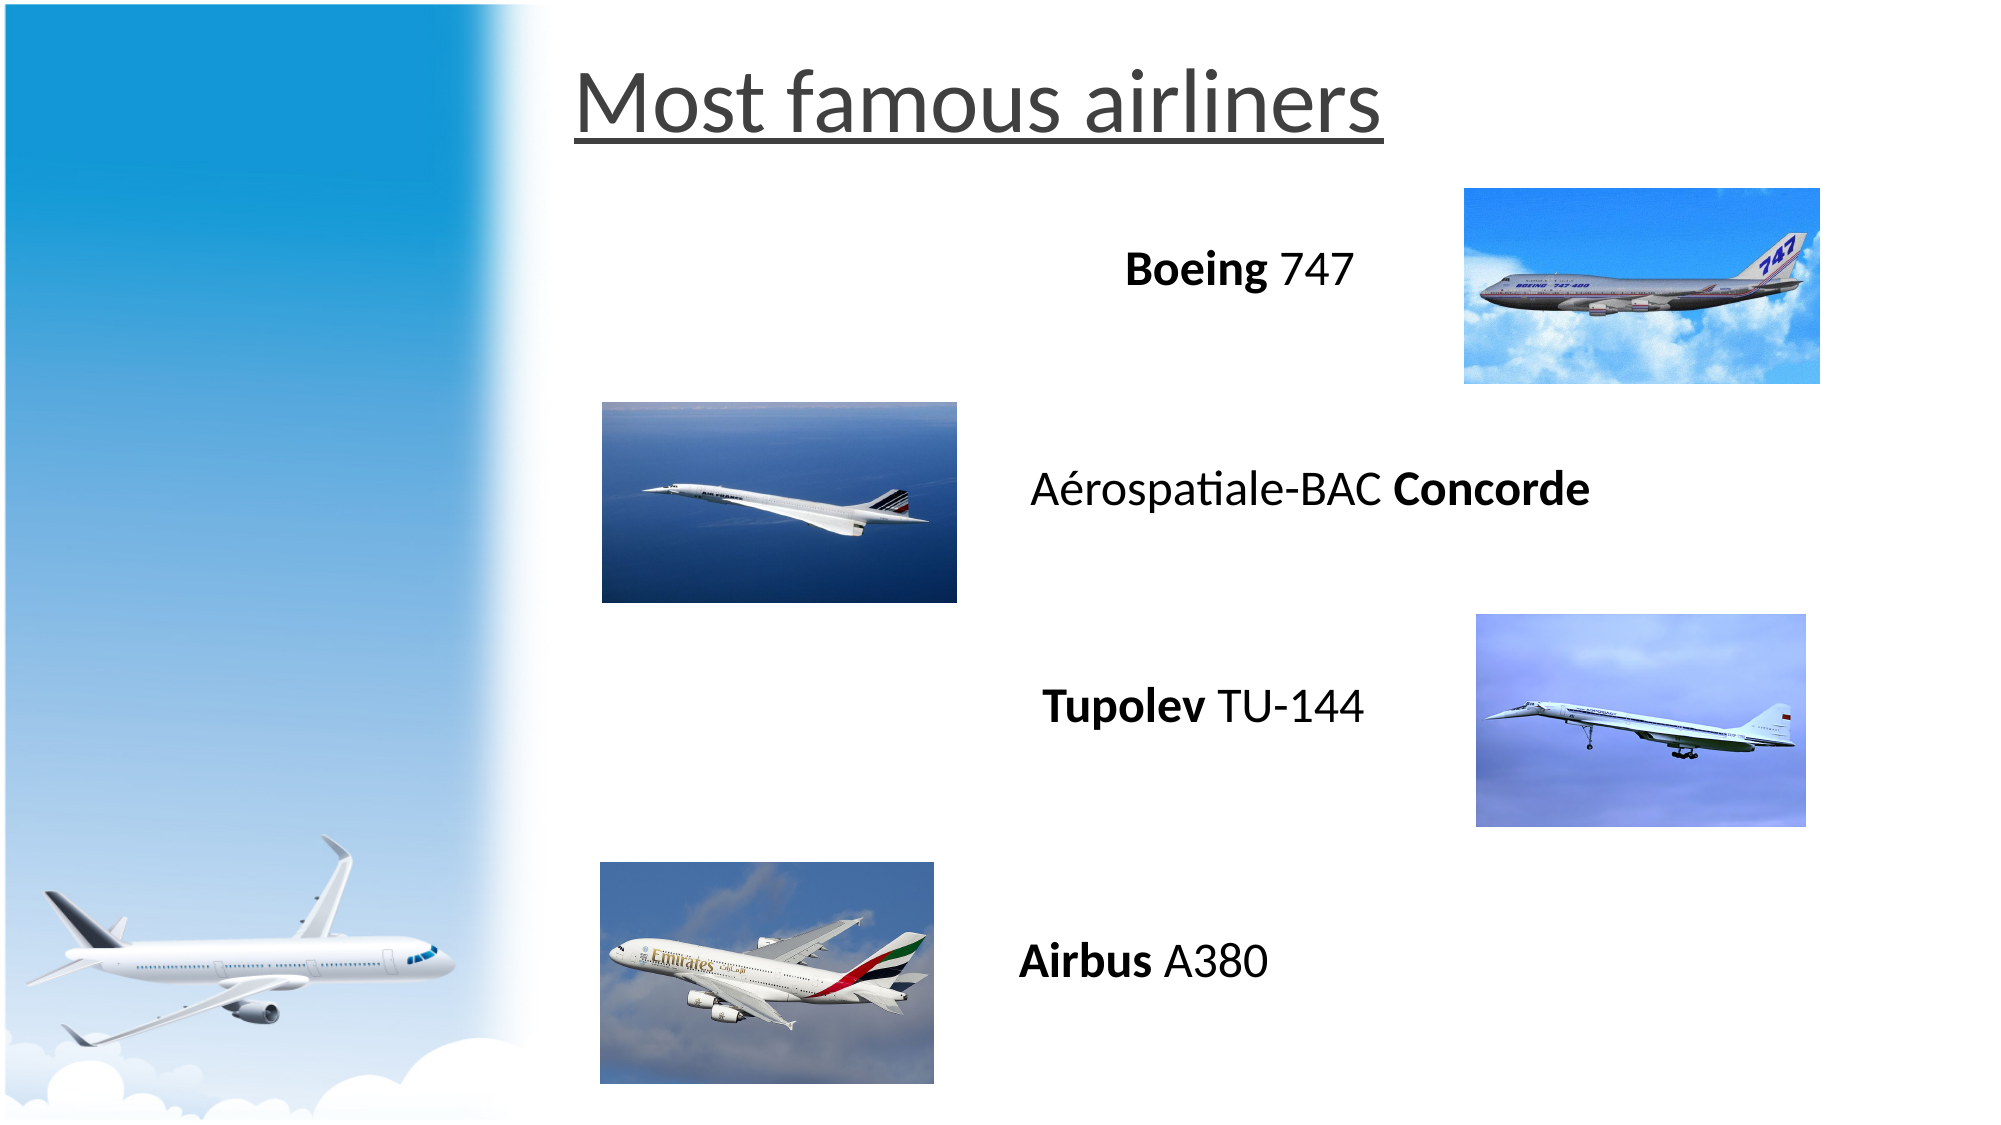

# Most famous airliners
Boeing 747
Aérospatiale-BAC Concorde
Tupolev TU-144
Airbus A380